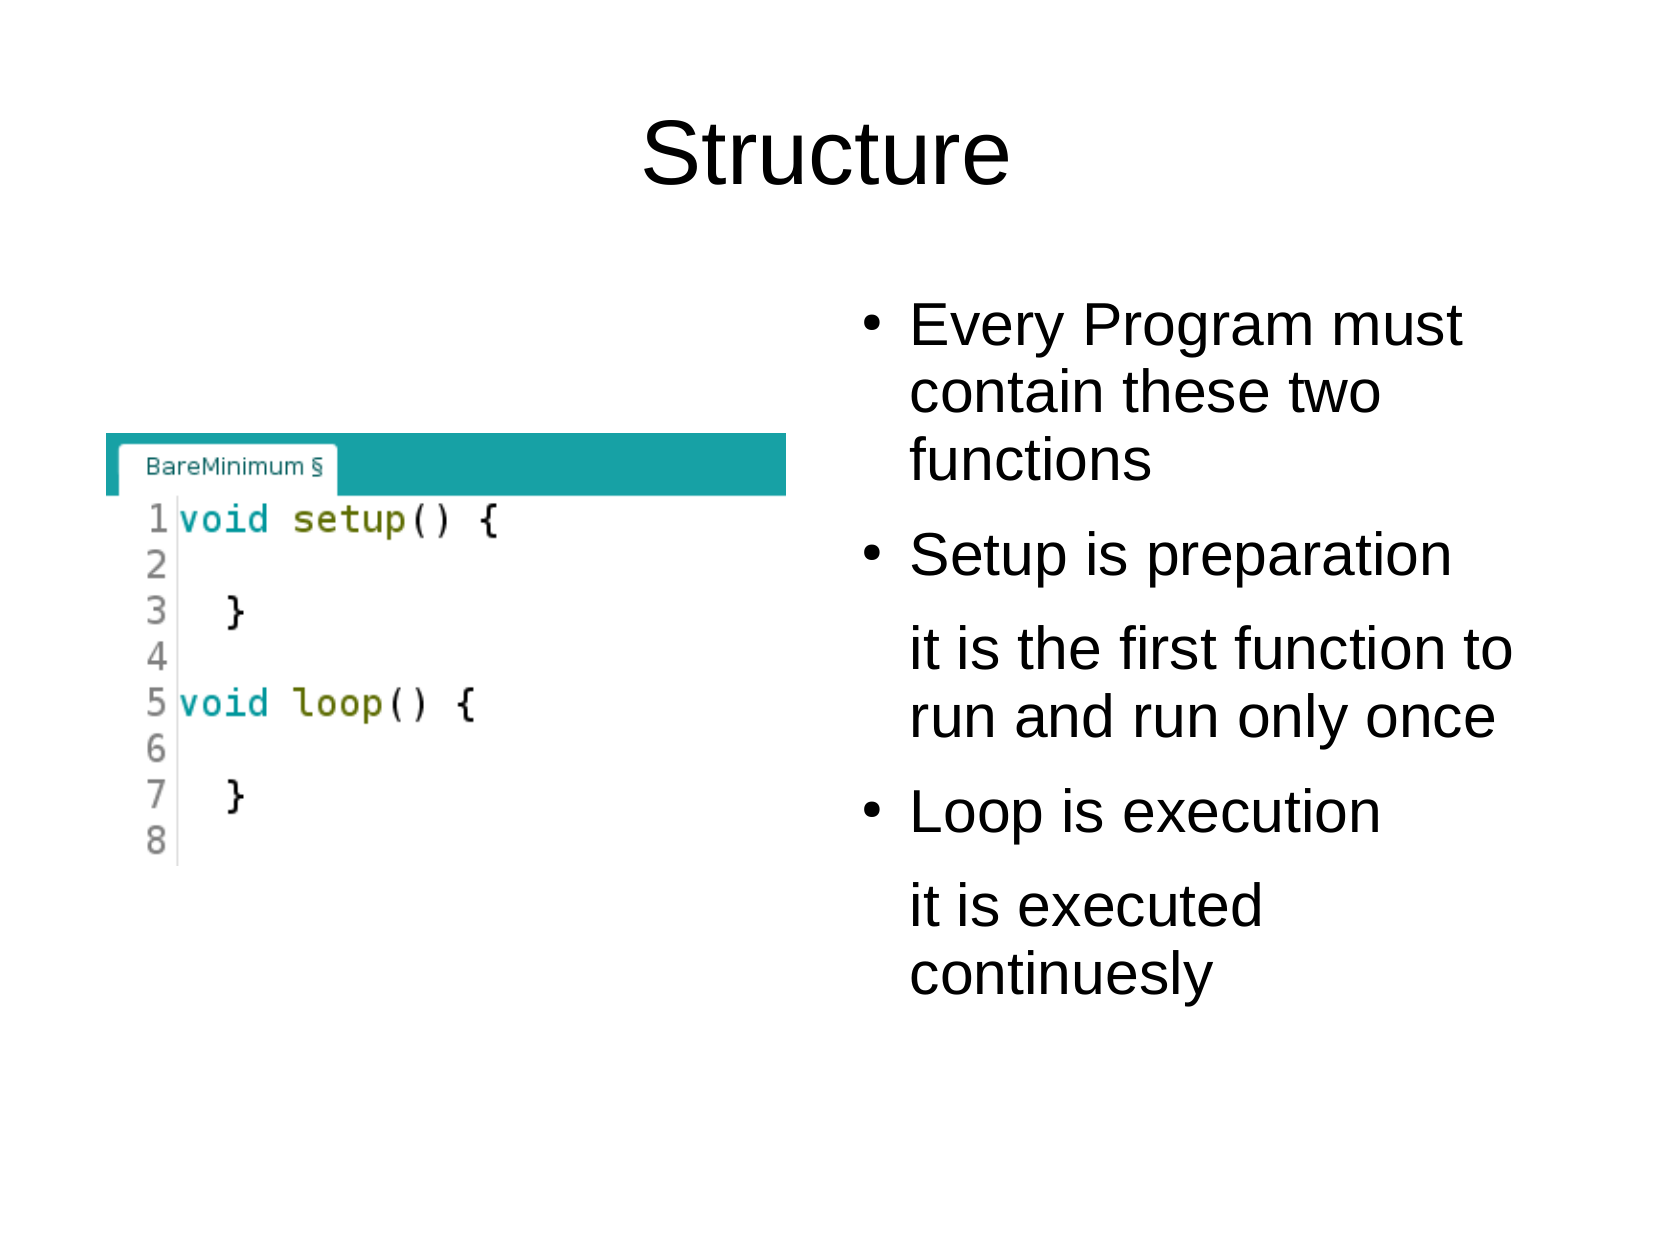

# Structure
Every Program must contain these two functions
Setup is preparation
it is the first function to run and run only once
Loop is execution
it is executed continuesly